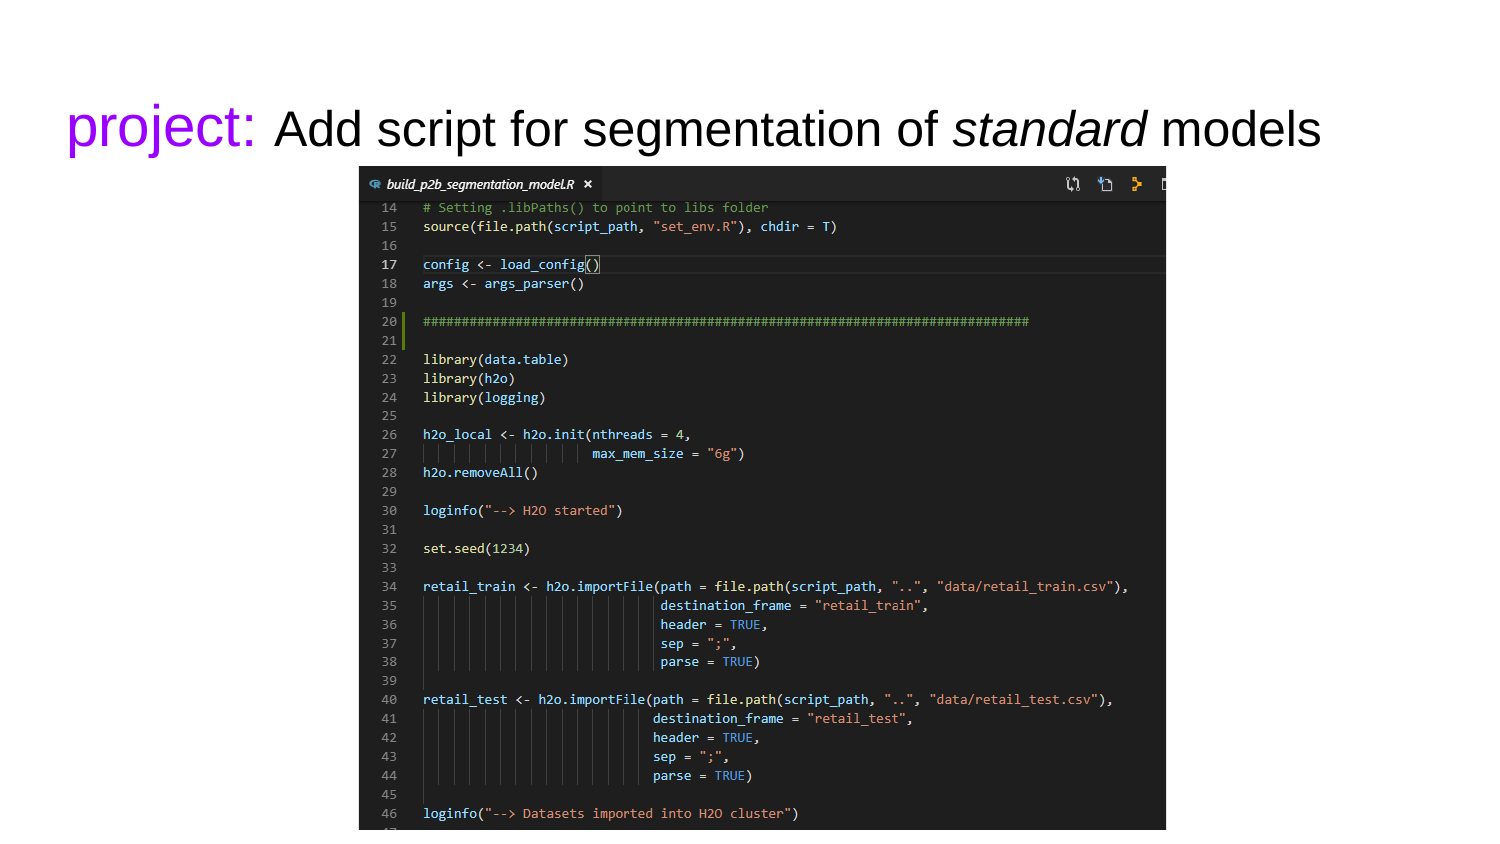

# project: Add script for segmentation of standard models